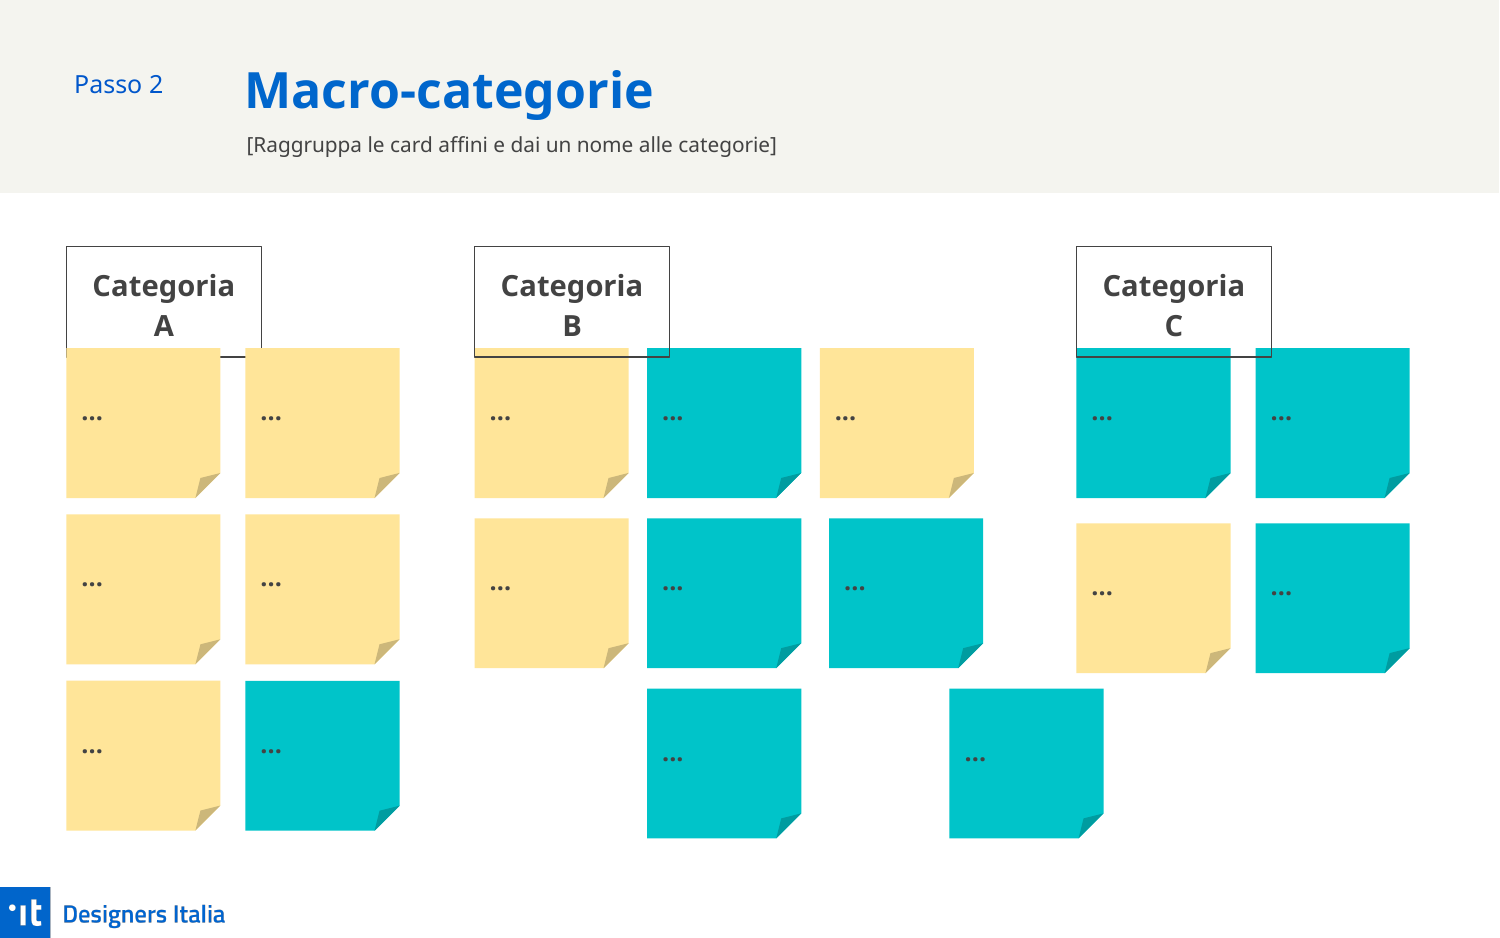

Passo 2
Macro-categorie
[Raggruppa le card affini e dai un nome alle categorie]
Categoria A
Categoria B
Categoria C
...
...
...
...
...
...
...
...
...
...
...
...
...
...
...
...
...
...